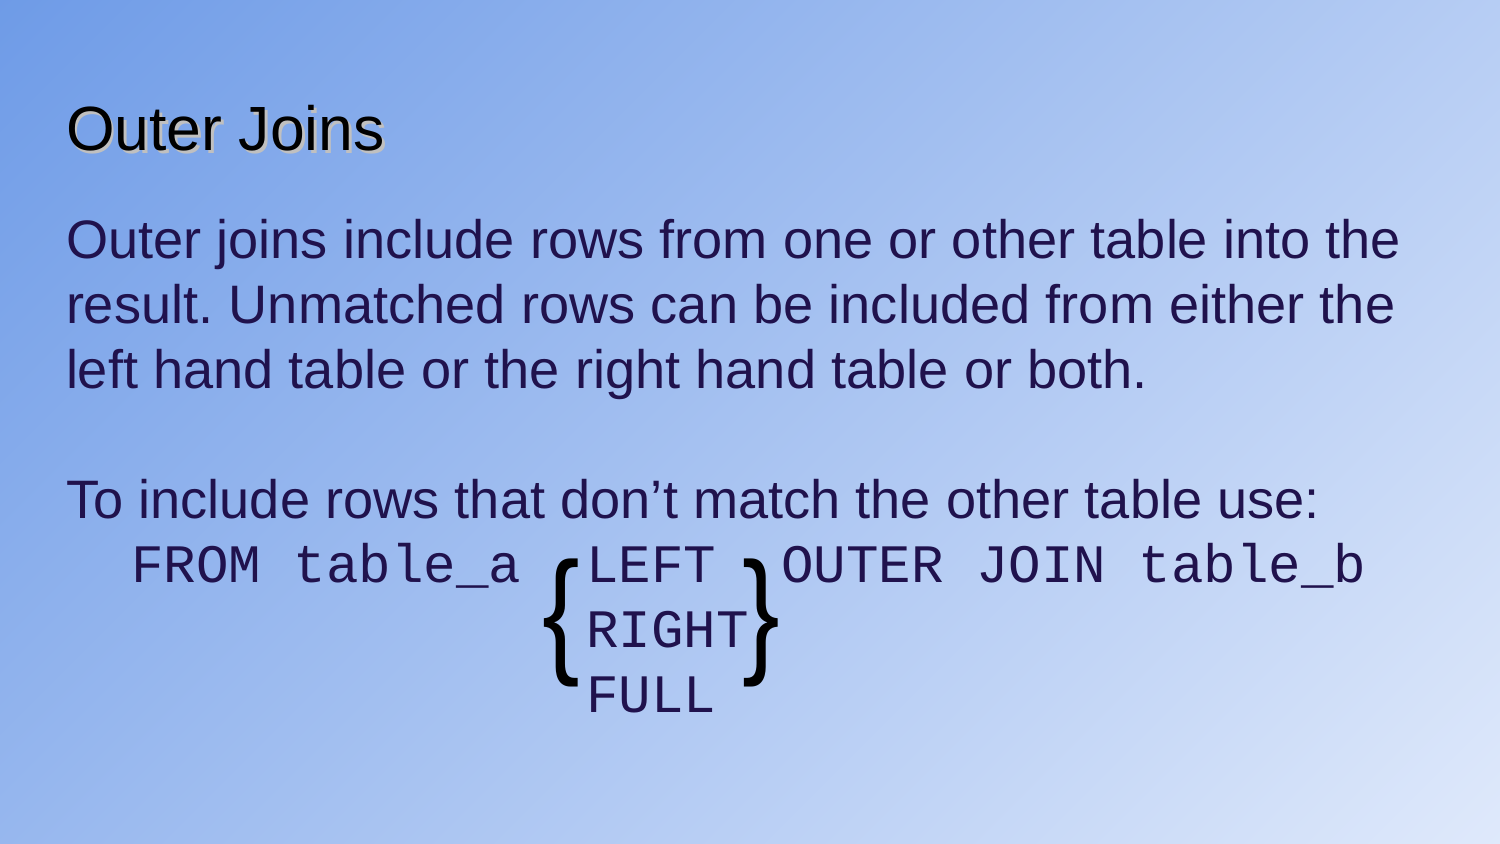

# Outer Joins
Outer joins include rows from one or other table into the result. Unmatched rows can be included from either the left hand table or the right hand table or both.
To include rows that don’t match the other table use:
 FROM table_a LEFT OUTER JOIN table_b
 RIGHT
 FULL
{
}